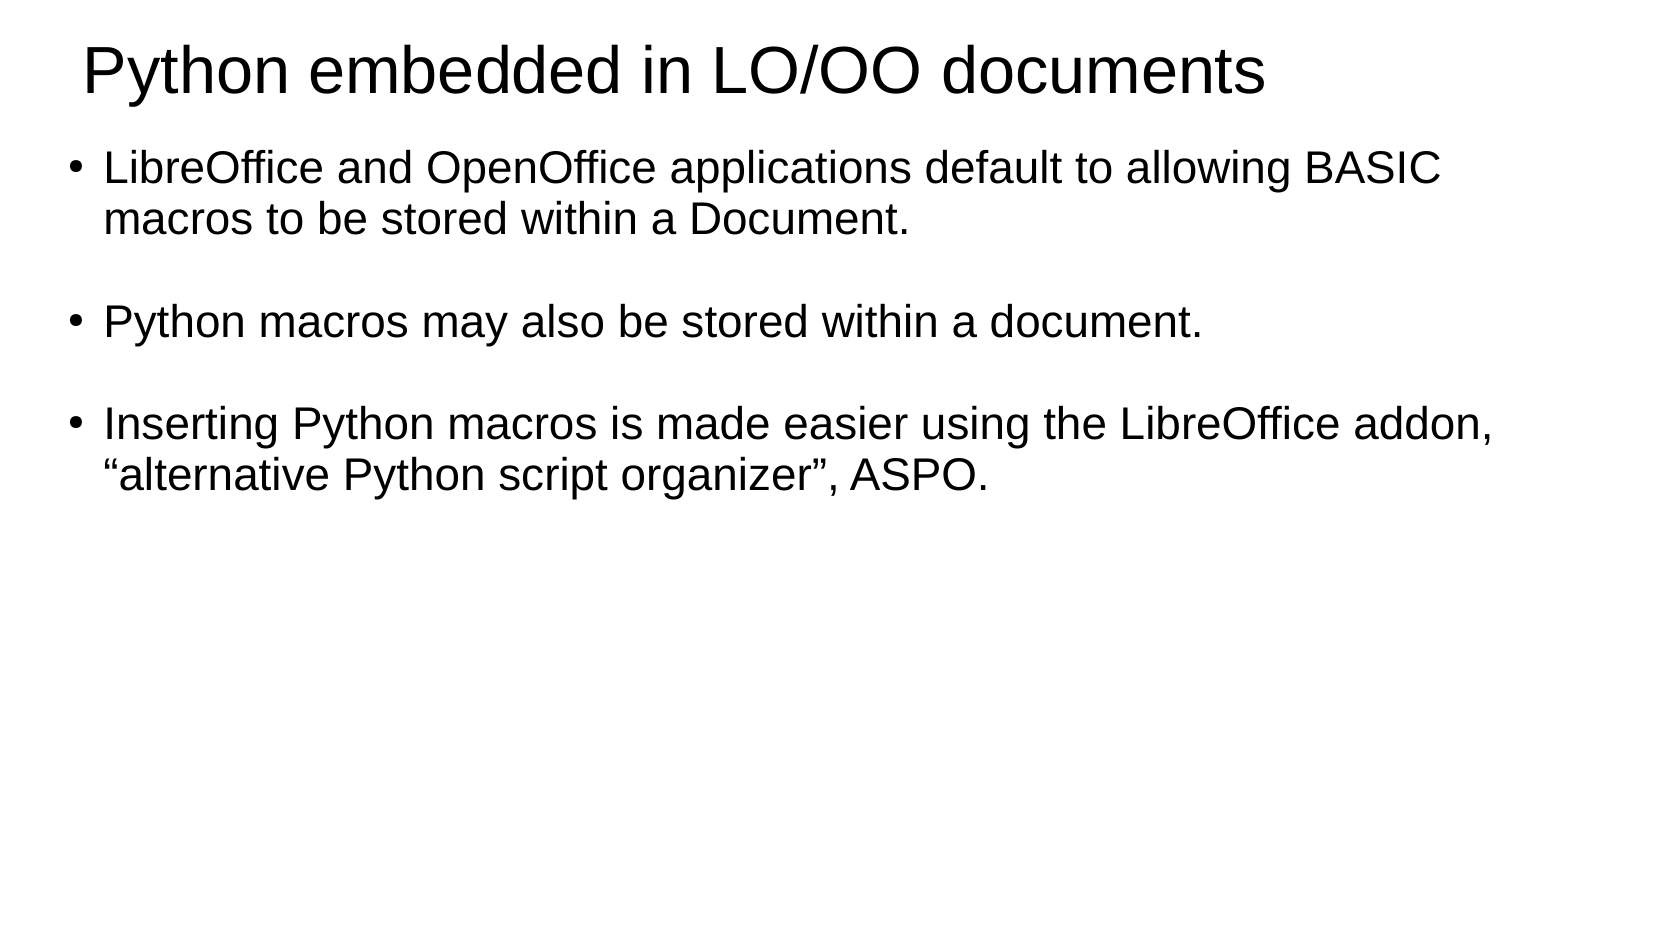

# Python embedded in LO/OO documents
LibreOffice and OpenOffice applications default to allowing BASIC macros to be stored within a Document.
Python macros may also be stored within a document.
Inserting Python macros is made easier using the LibreOffice addon, “alternative Python script organizer”, ASPO.